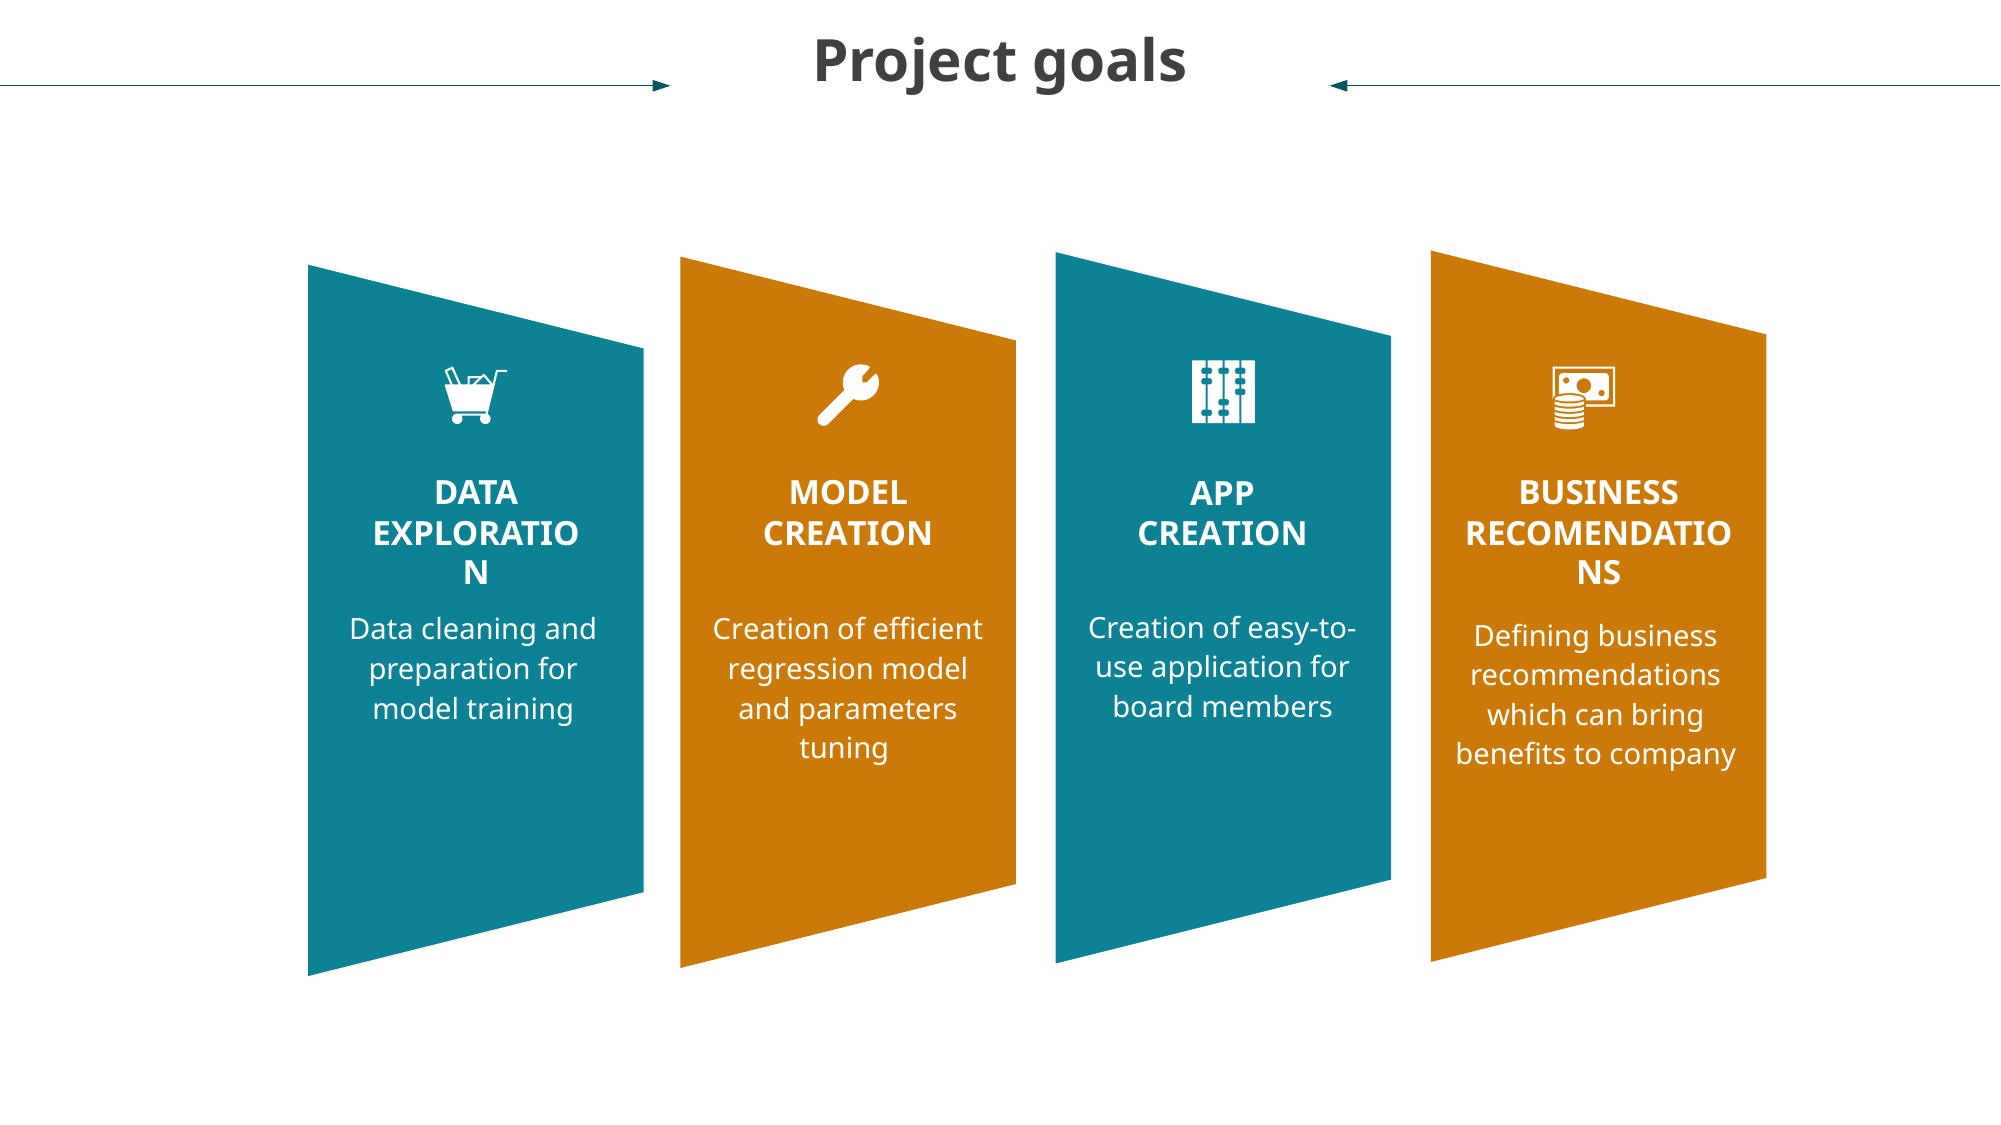

Project goals
# Project analysis slide 3
DATA EXPLORATION
MODEL CREATION
BUSINESS RECOMENDATIONS
APP CREATION
Creation of easy-to-use application for board members
Data cleaning and preparation for model training
Creation of efficient regression model and parameters tuning
Defining business recommendations which can bring benefits to company